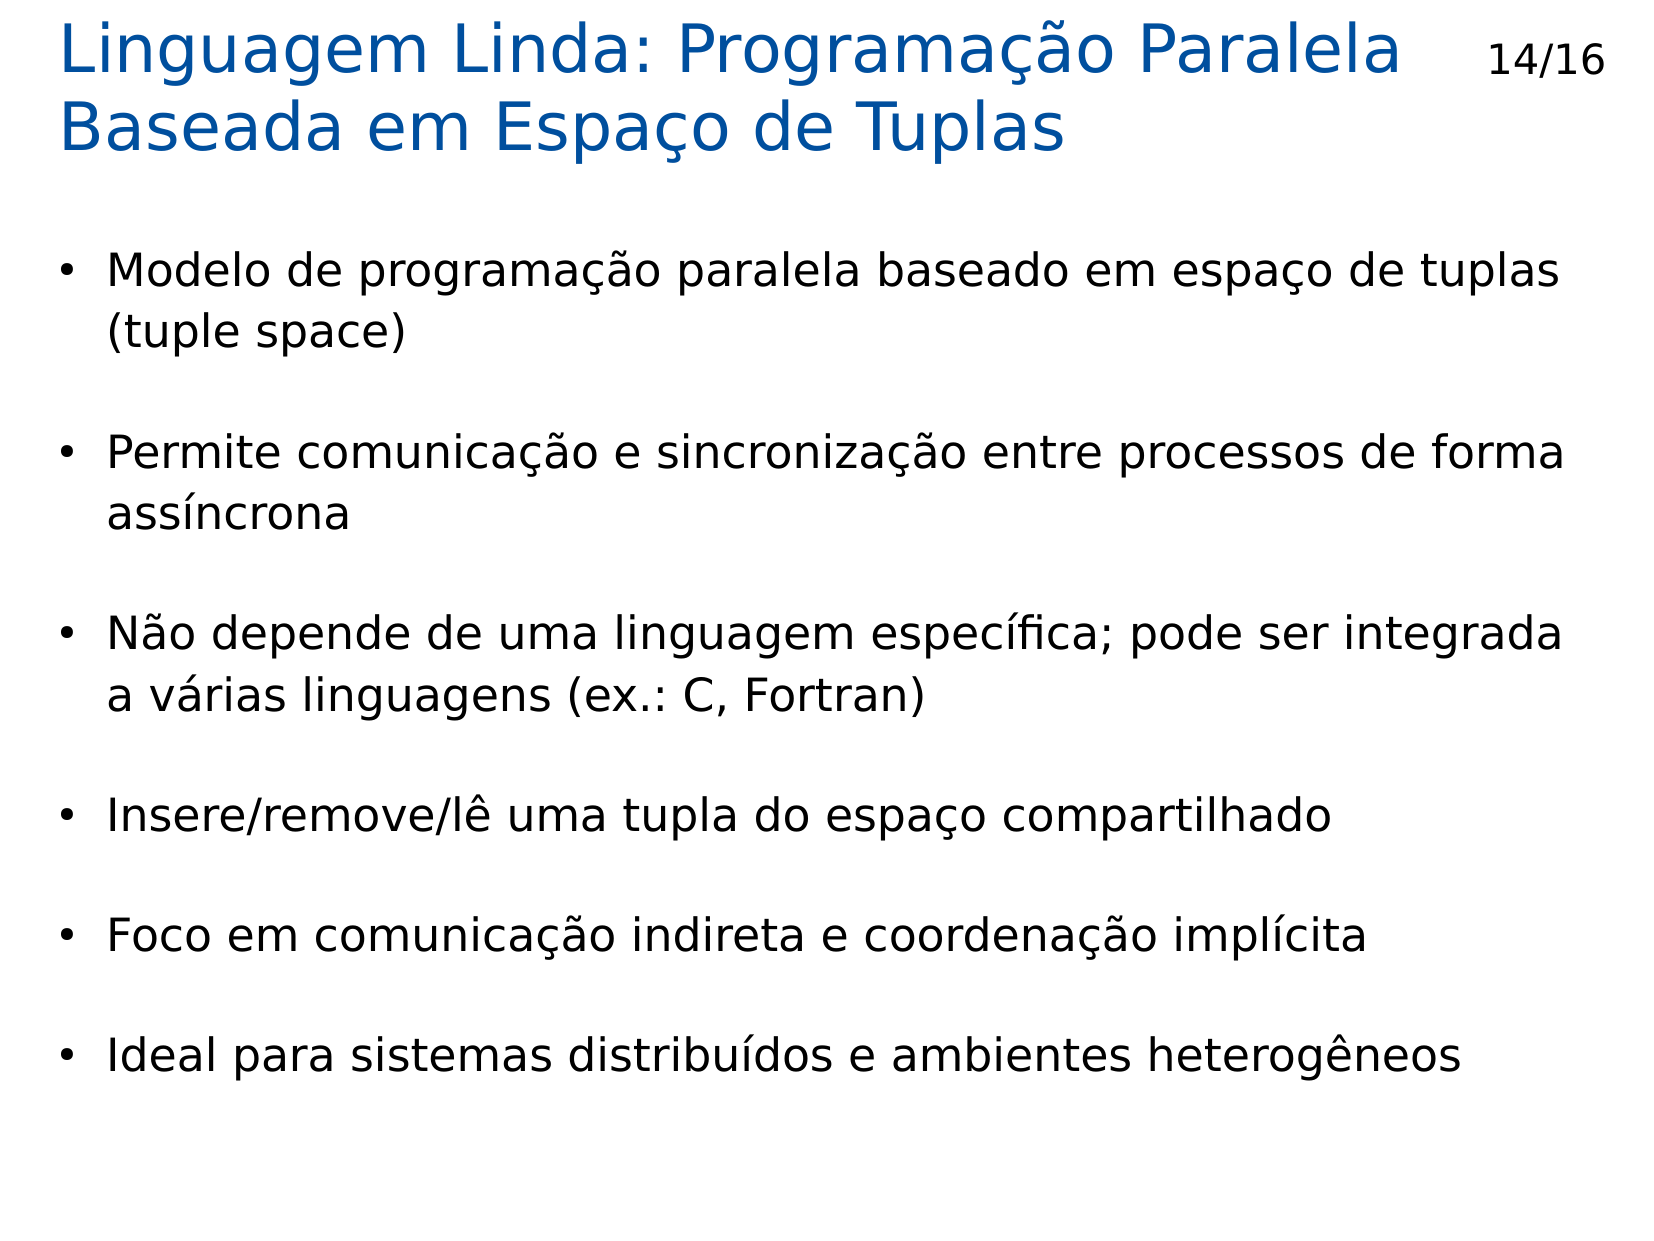

# Linguagem Linda: Programação Paralela Baseada em Espaço de Tuplas
14
Modelo de programação paralela baseado em espaço de tuplas (tuple space)
Permite comunicação e sincronização entre processos de forma assíncrona
Não depende de uma linguagem específica; pode ser integrada a várias linguagens (ex.: C, Fortran)
Insere/remove/lê uma tupla do espaço compartilhado
Foco em comunicação indireta e coordenação implícita
Ideal para sistemas distribuídos e ambientes heterogêneos